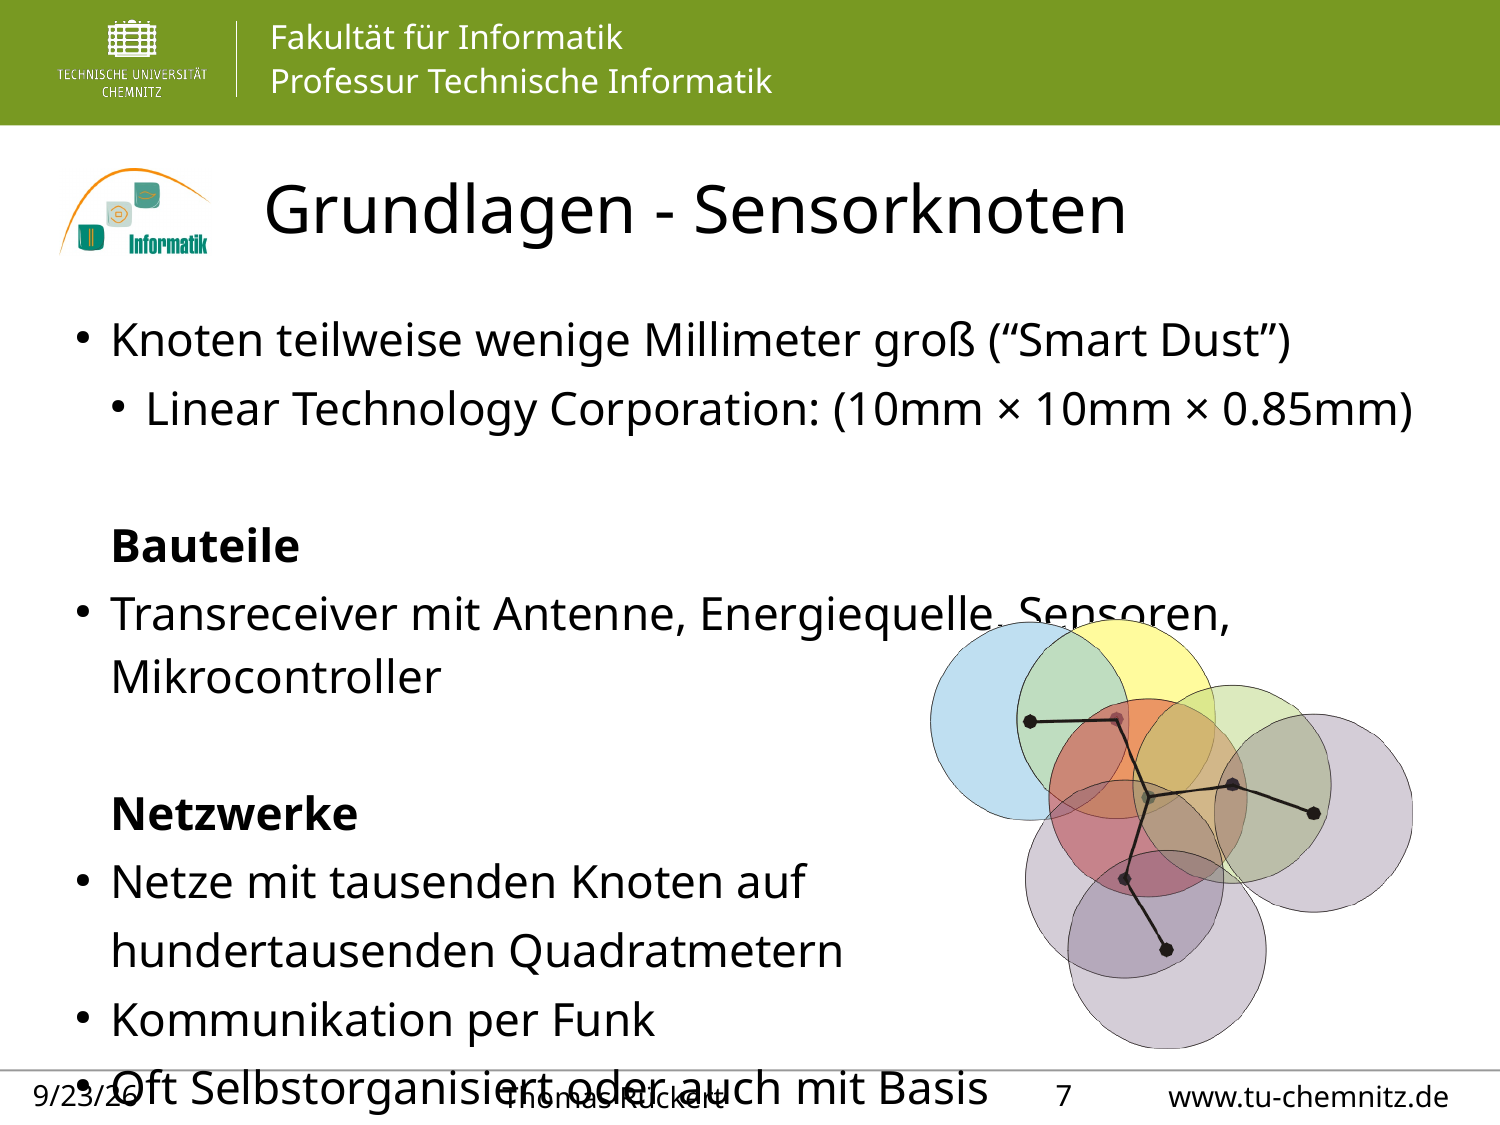

# Grundlagen - Sensorknoten
Knoten teilweise wenige Millimeter groß (“Smart Dust”)
Linear Technology Corporation: (10mm × 10mm × 0.85mm)
Bauteile
Transreceiver mit Antenne, Energiequelle, Sensoren, Mikrocontroller
Netzwerke
Netze mit tausenden Knoten auf
hundertausenden Quadratmetern
Kommunikation per Funk
Oft Selbstorganisiert oder auch mit Basis
Thomas Rückert